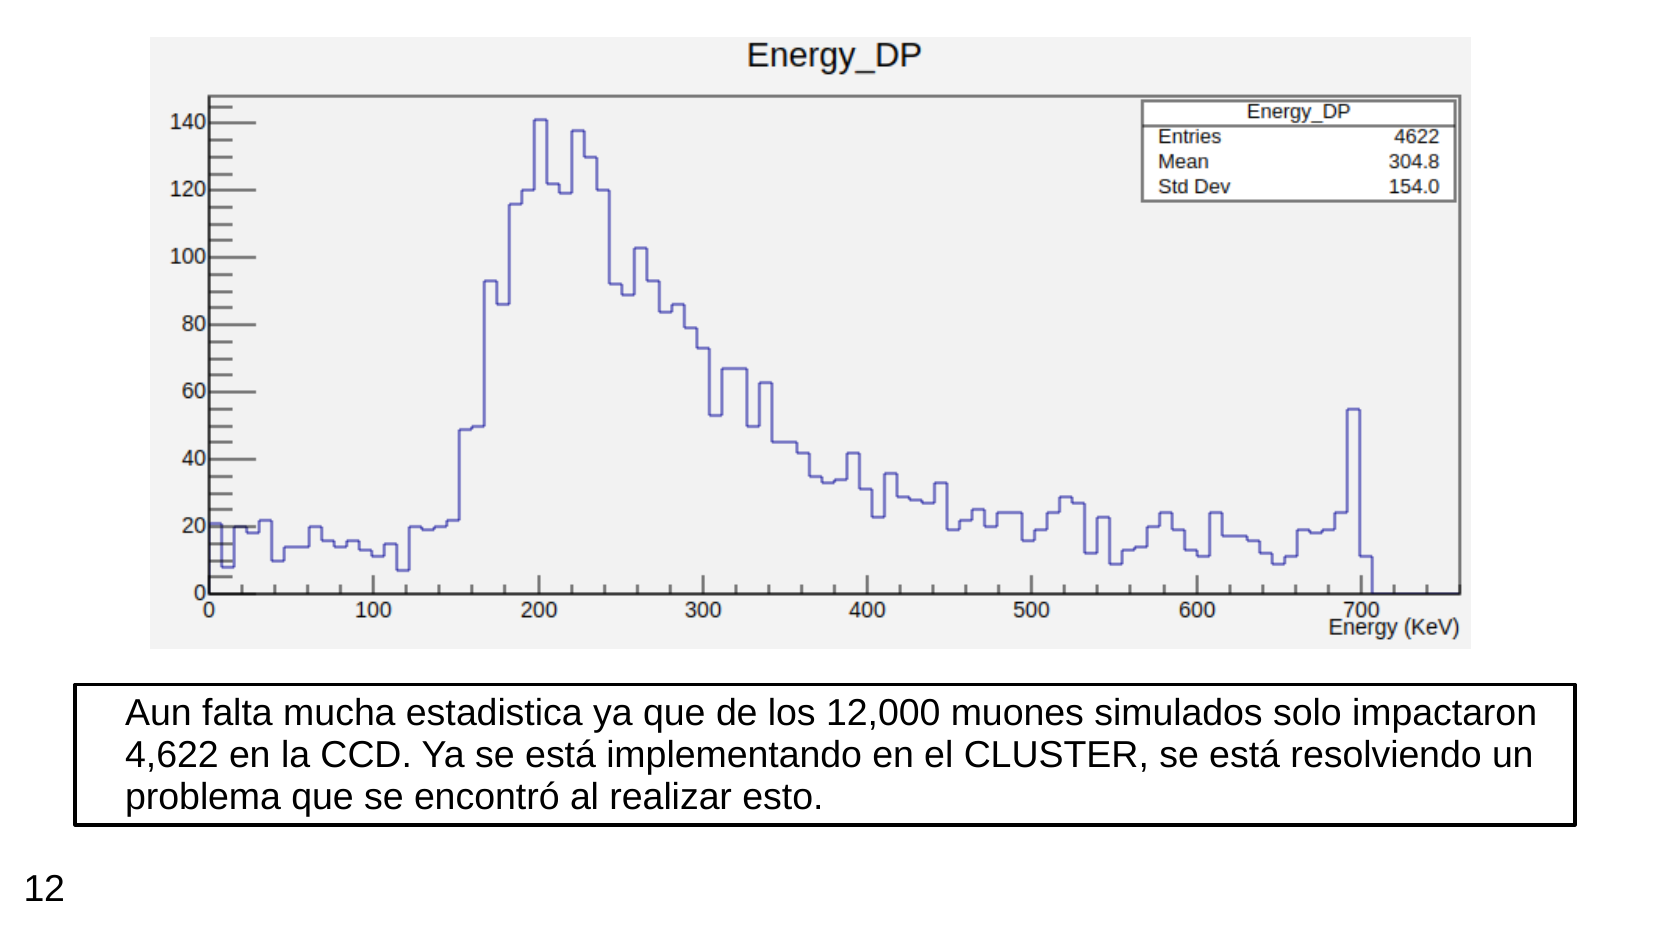

Aun falta mucha estadistica ya que de los 12,000 muones simulados solo impactaron 4,622 en la CCD. Ya se está implementando en el CLUSTER, se está resolviendo un problema que se encontró al realizar esto.